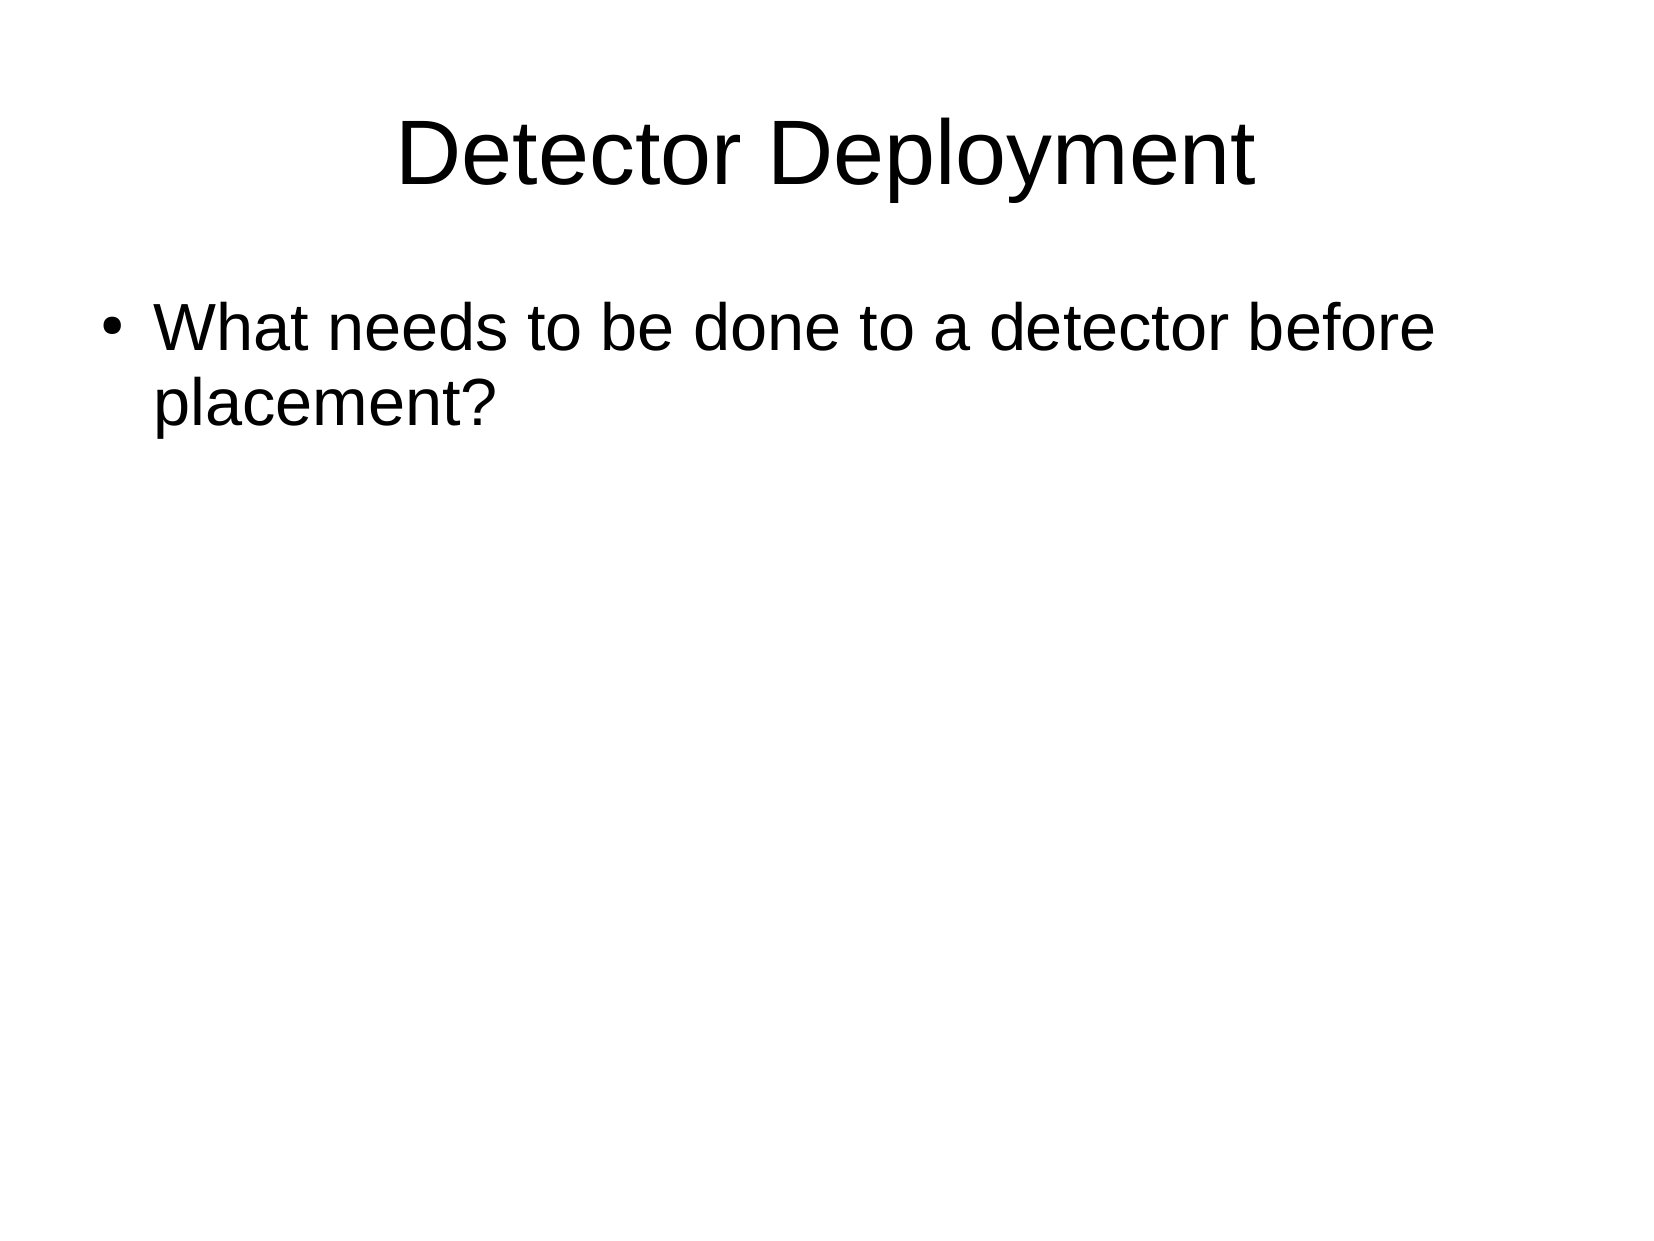

# Detector Deployment
What needs to be done to a detector before placement?